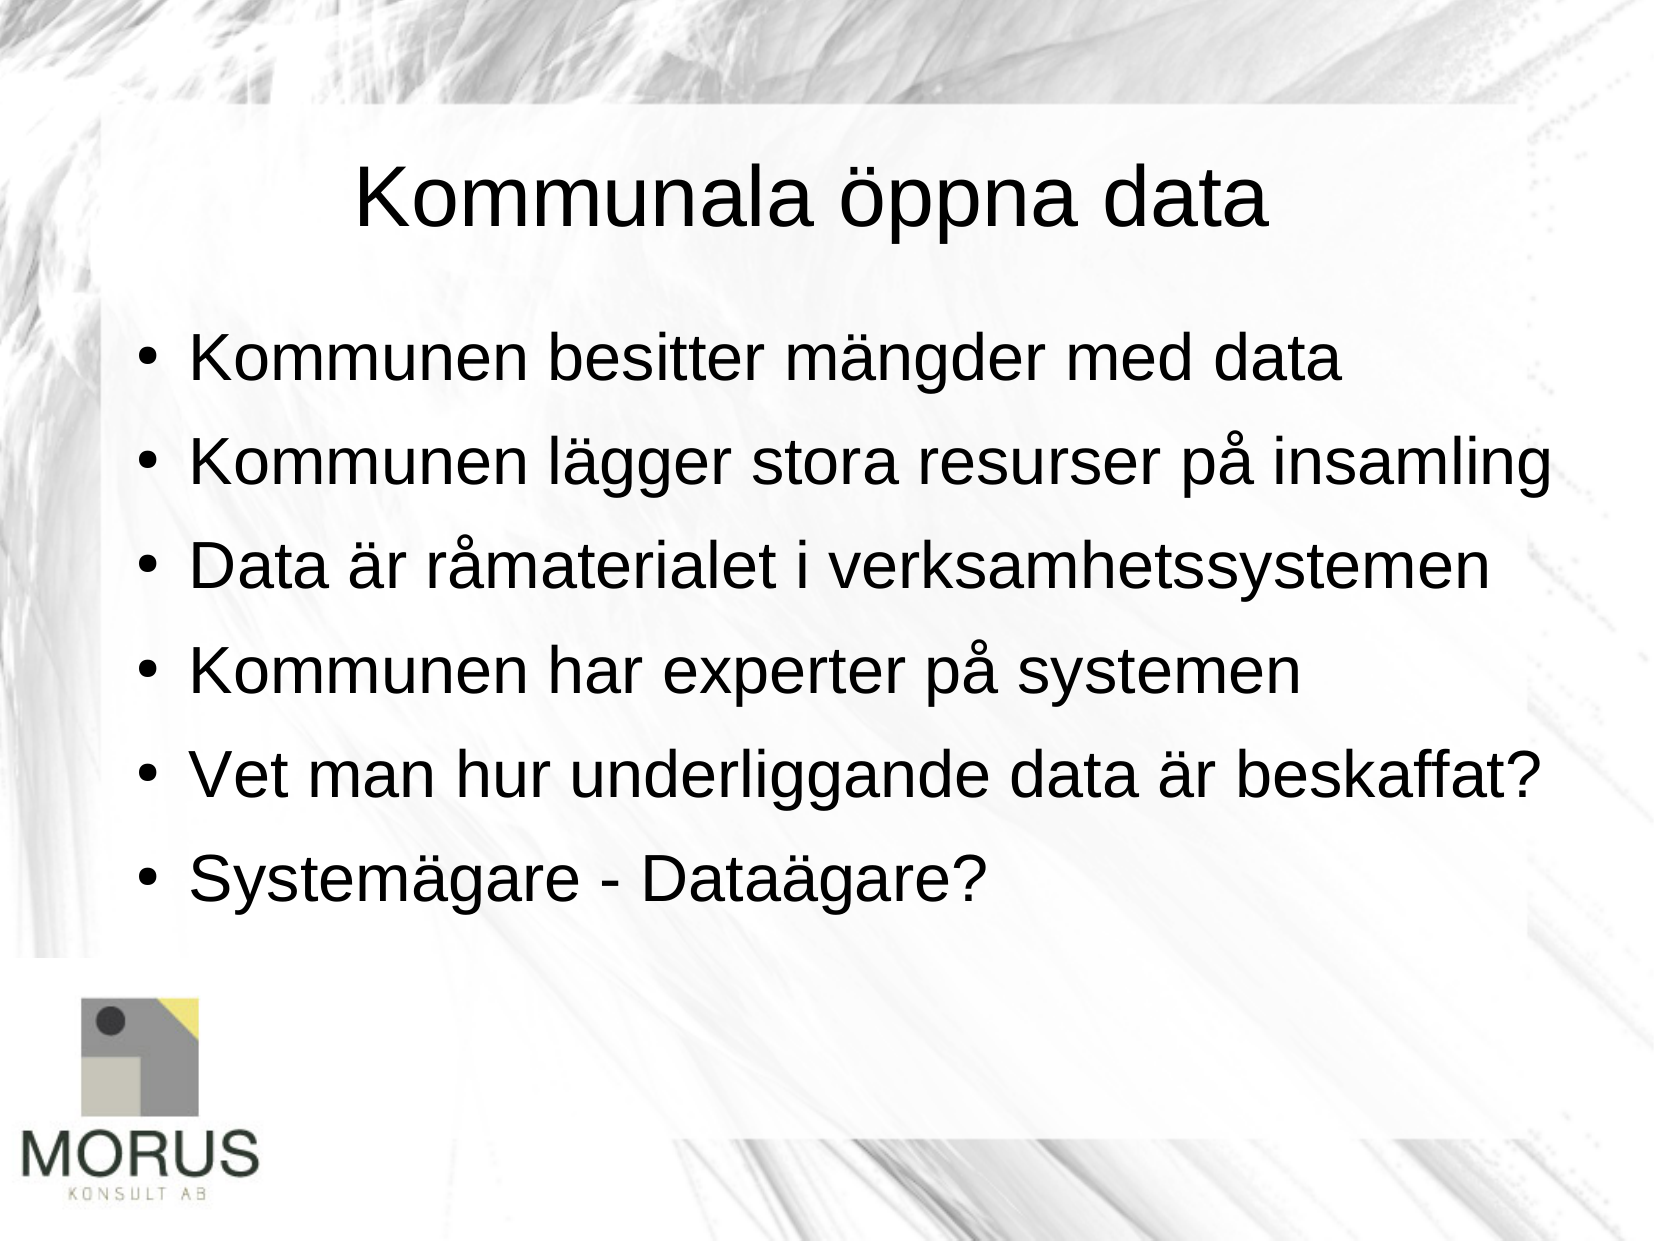

# Kommunala öppna data
Kommunen besitter mängder med data
Kommunen lägger stora resurser på insamling
Data är råmaterialet i verksamhetssystemen
Kommunen har experter på systemen
Vet man hur underliggande data är beskaffat?
Systemägare - Dataägare?